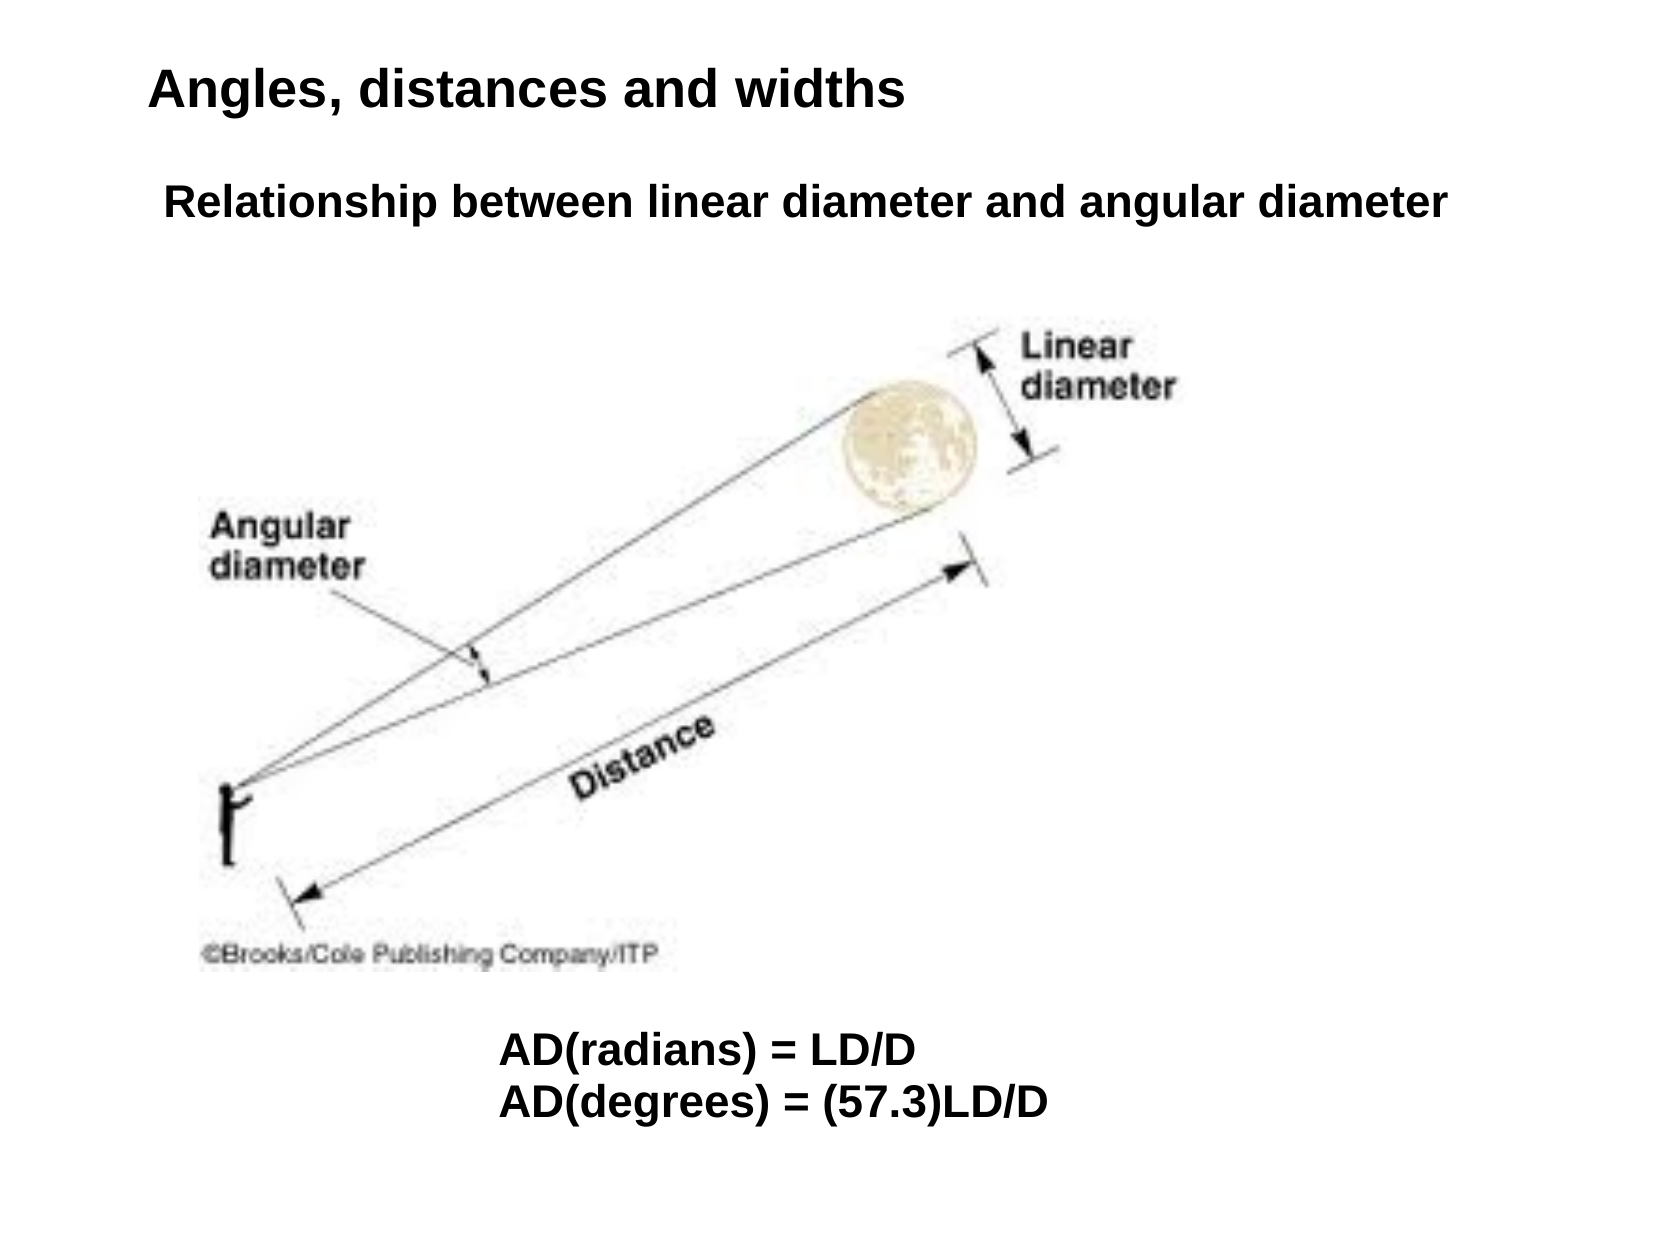

Angles, distances and widths
Relationship between linear diameter and angular diameter
AD(radians) = LD/D
AD(degrees) = (57.3)LD/D